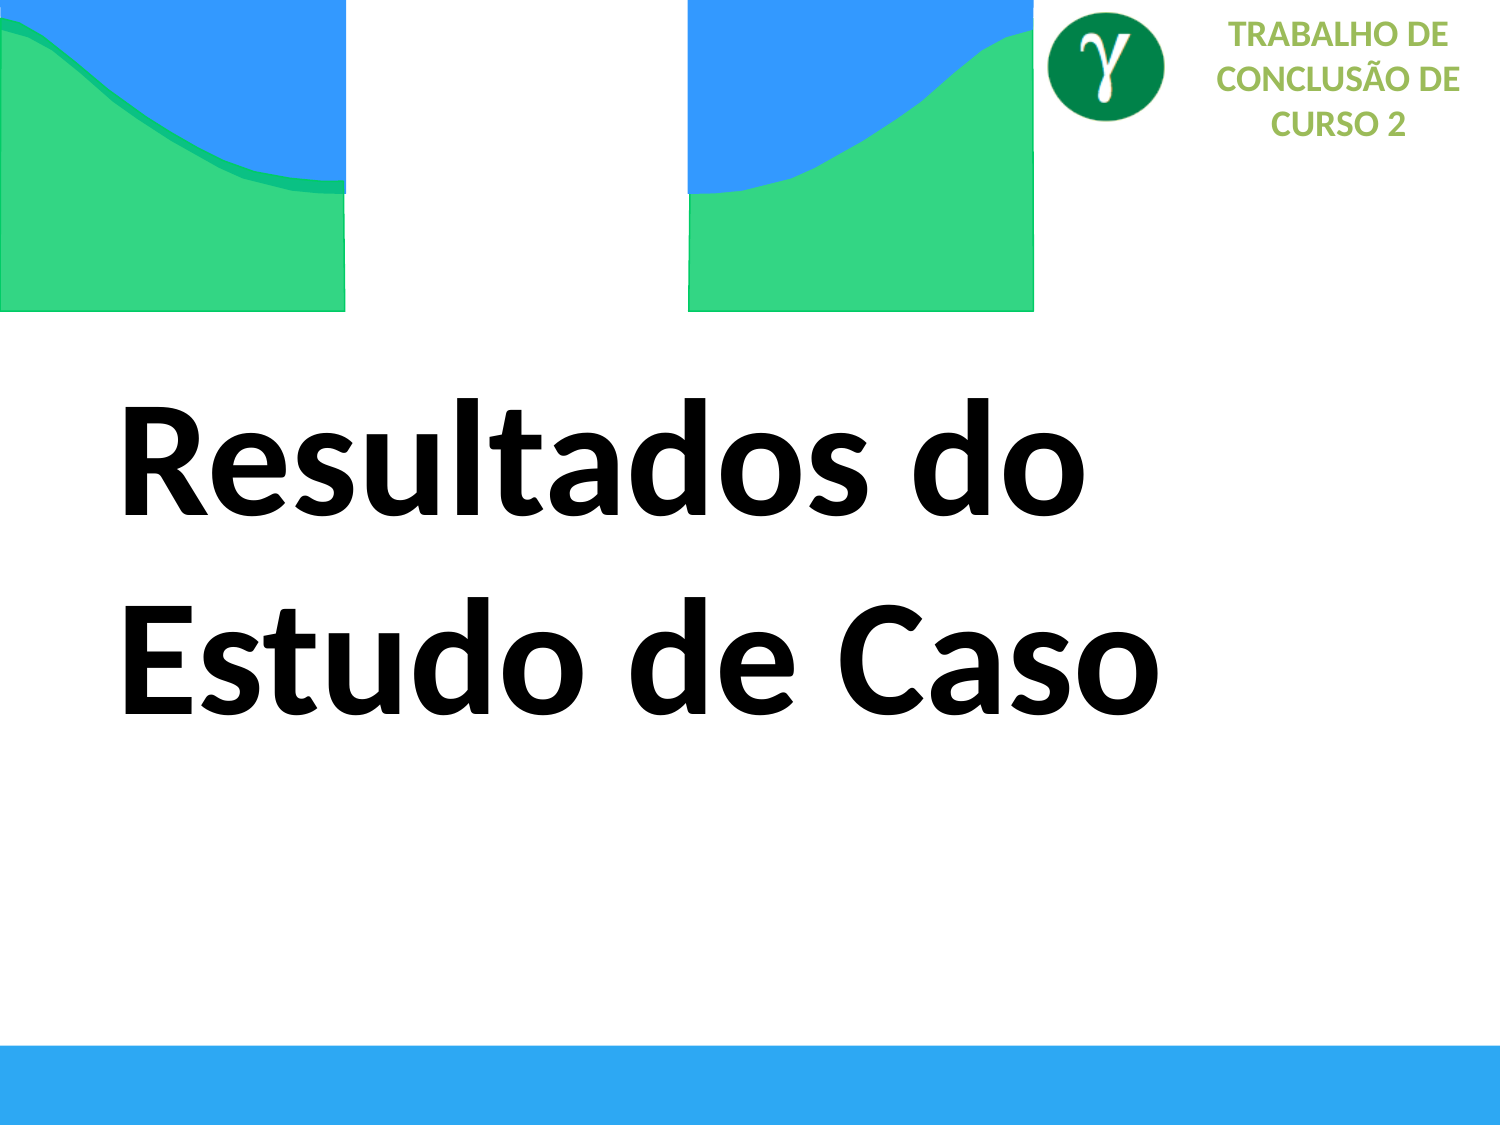

TRABALHO DE CONCLUSÃO DE CURSO 2
Resultados do
Estudo de Caso